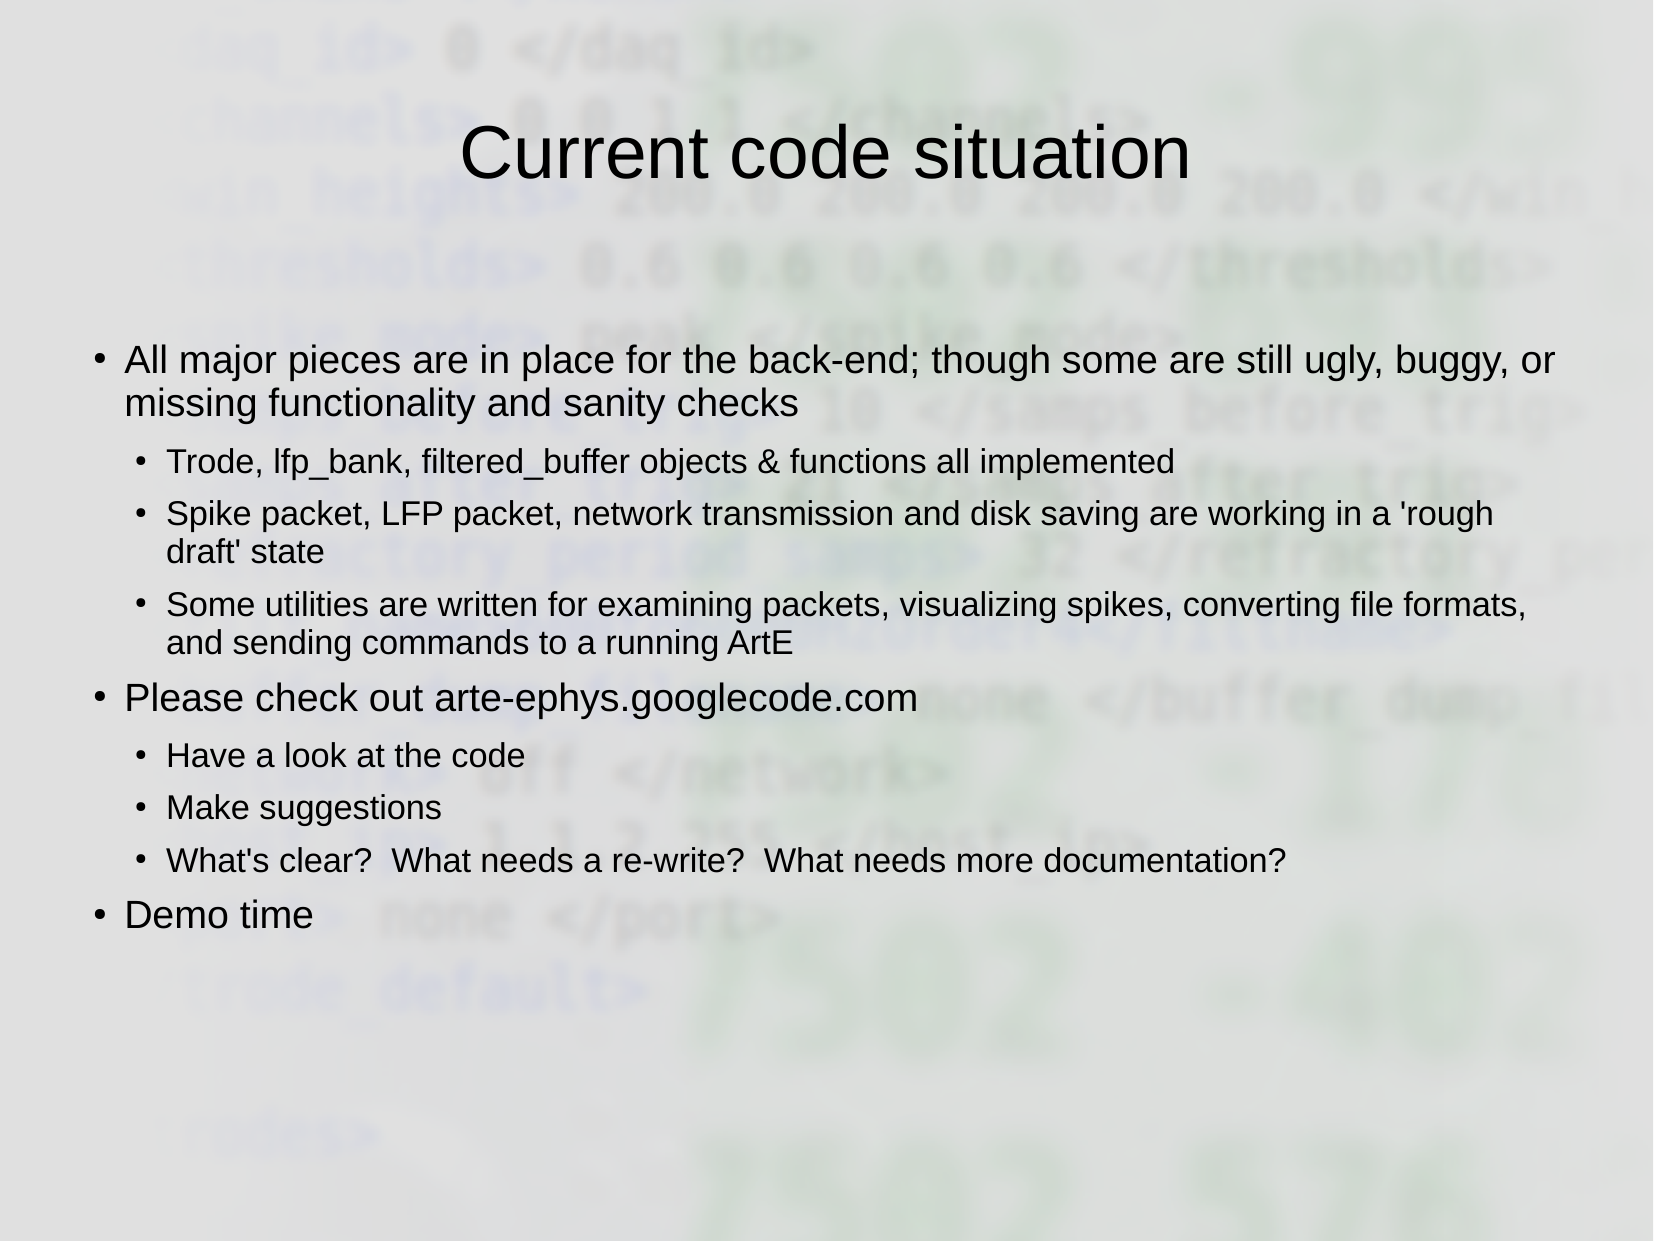

# Current code situation
All major pieces are in place for the back-end; though some are still ugly, buggy, or missing functionality and sanity checks
Trode, lfp_bank, filtered_buffer objects & functions all implemented
Spike packet, LFP packet, network transmission and disk saving are working in a 'rough draft' state
Some utilities are written for examining packets, visualizing spikes, converting file formats, and sending commands to a running ArtE
Please check out arte-ephys.googlecode.com
Have a look at the code
Make suggestions
What's clear? What needs a re-write? What needs more documentation?
Demo time